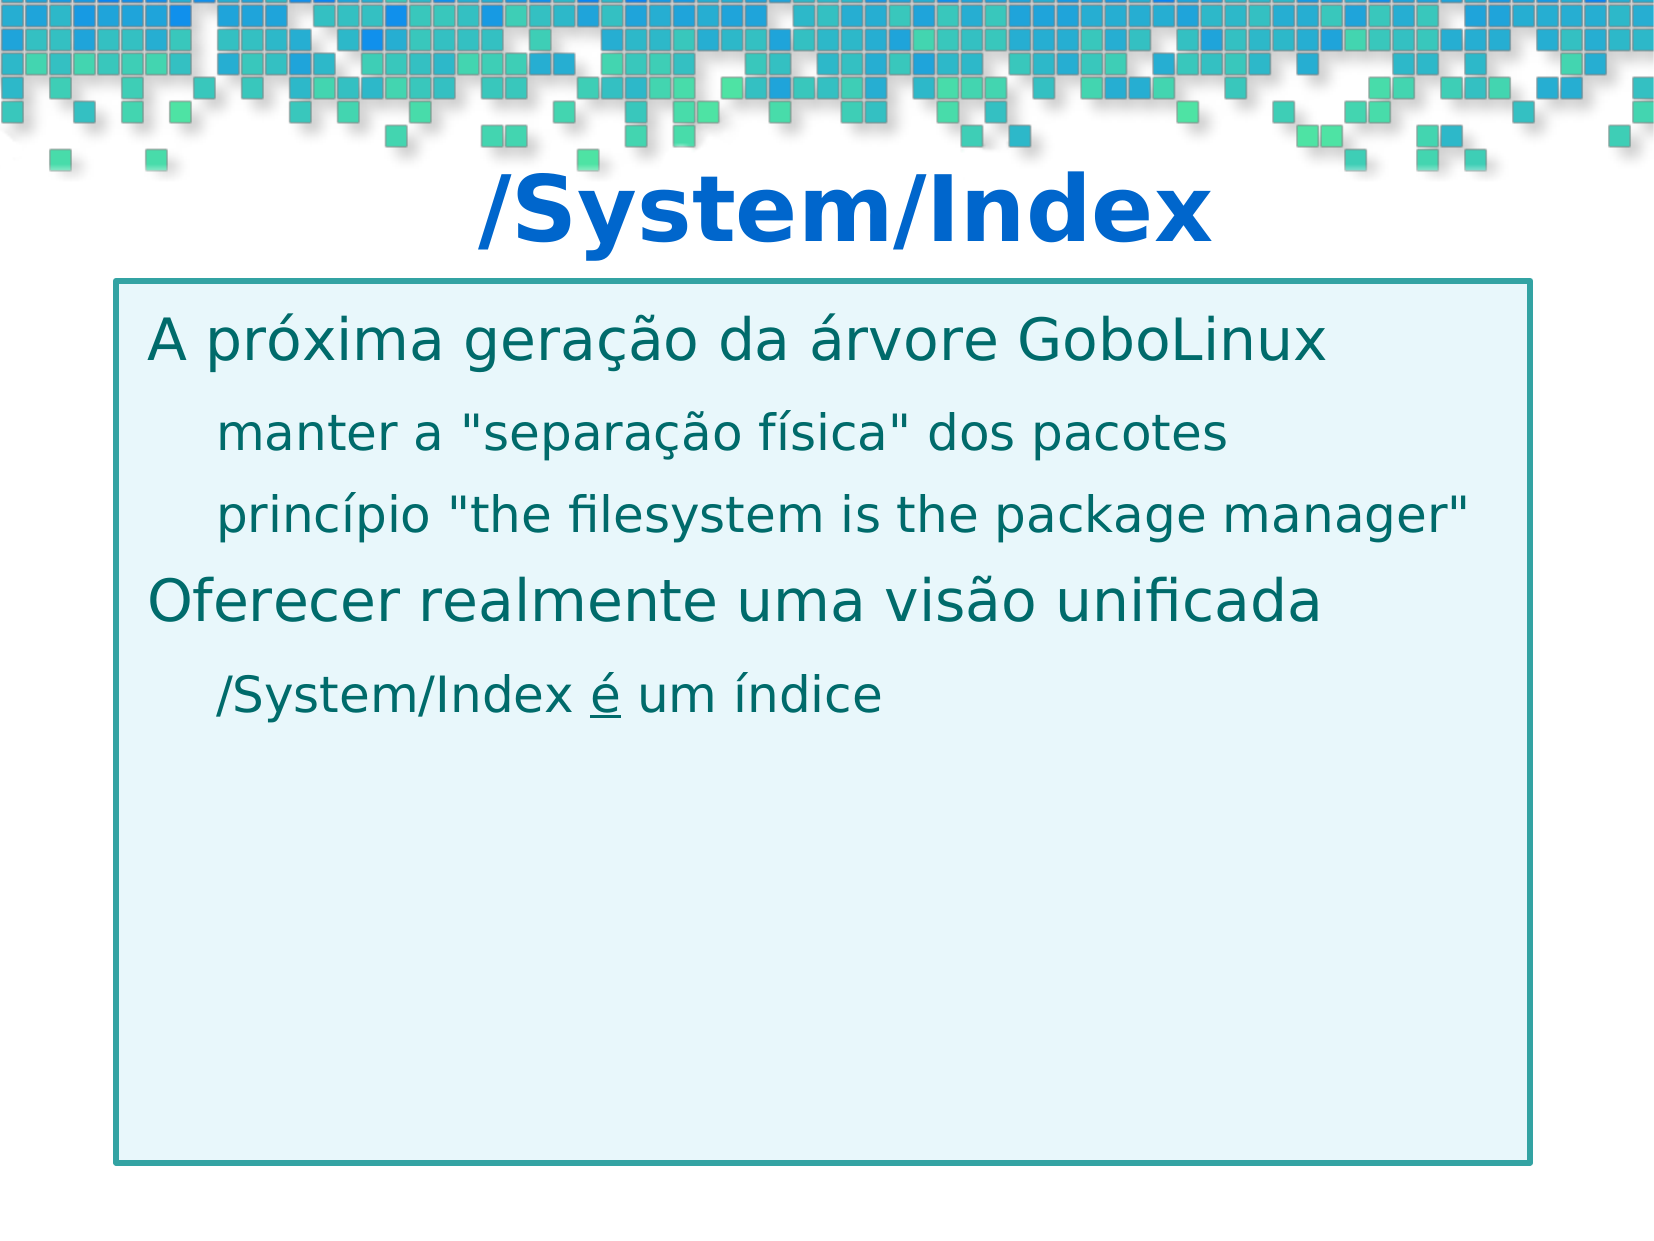

# /System/Index
A próxima geração da árvore GoboLinux
manter a "separação física" dos pacotes
princípio "the filesystem is the package manager"
Oferecer realmente uma visão unificada
/System/Index é um índice